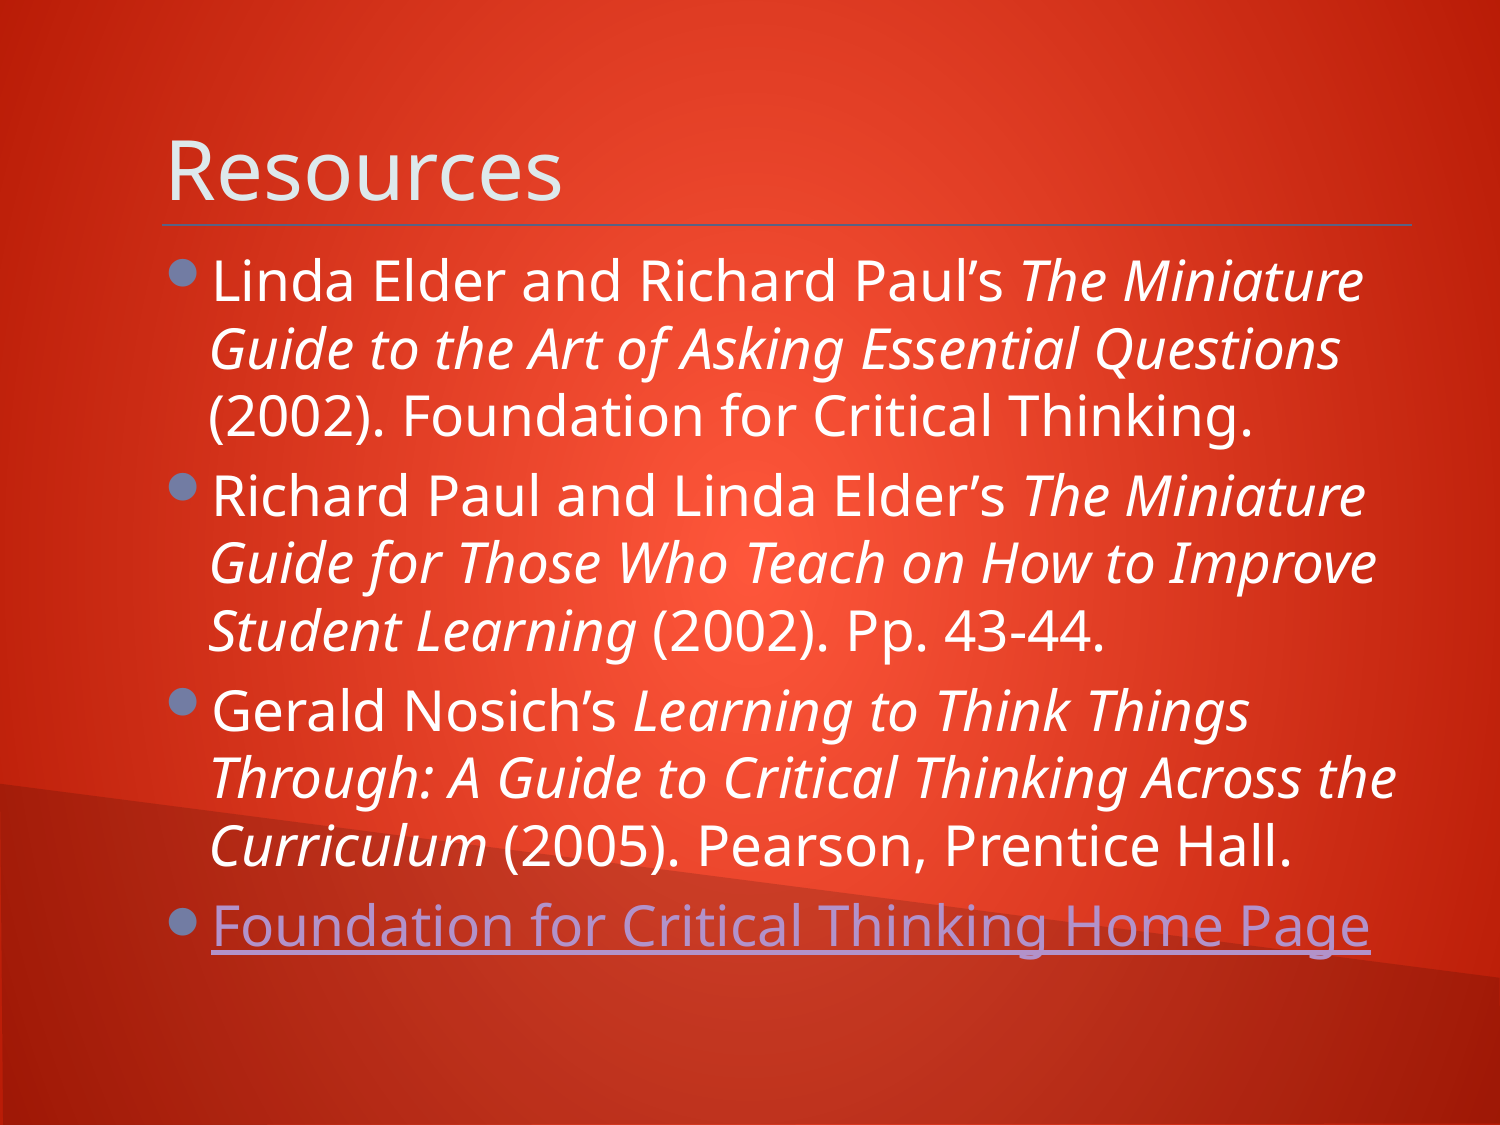

# Resources
Linda Elder and Richard Paul’s The Miniature Guide to the Art of Asking Essential Questions (2002). Foundation for Critical Thinking.
Richard Paul and Linda Elder’s The Miniature Guide for Those Who Teach on How to Improve Student Learning (2002). Pp. 43-44.
Gerald Nosich’s Learning to Think Things Through: A Guide to Critical Thinking Across the Curriculum (2005). Pearson, Prentice Hall.
Foundation for Critical Thinking Home Page